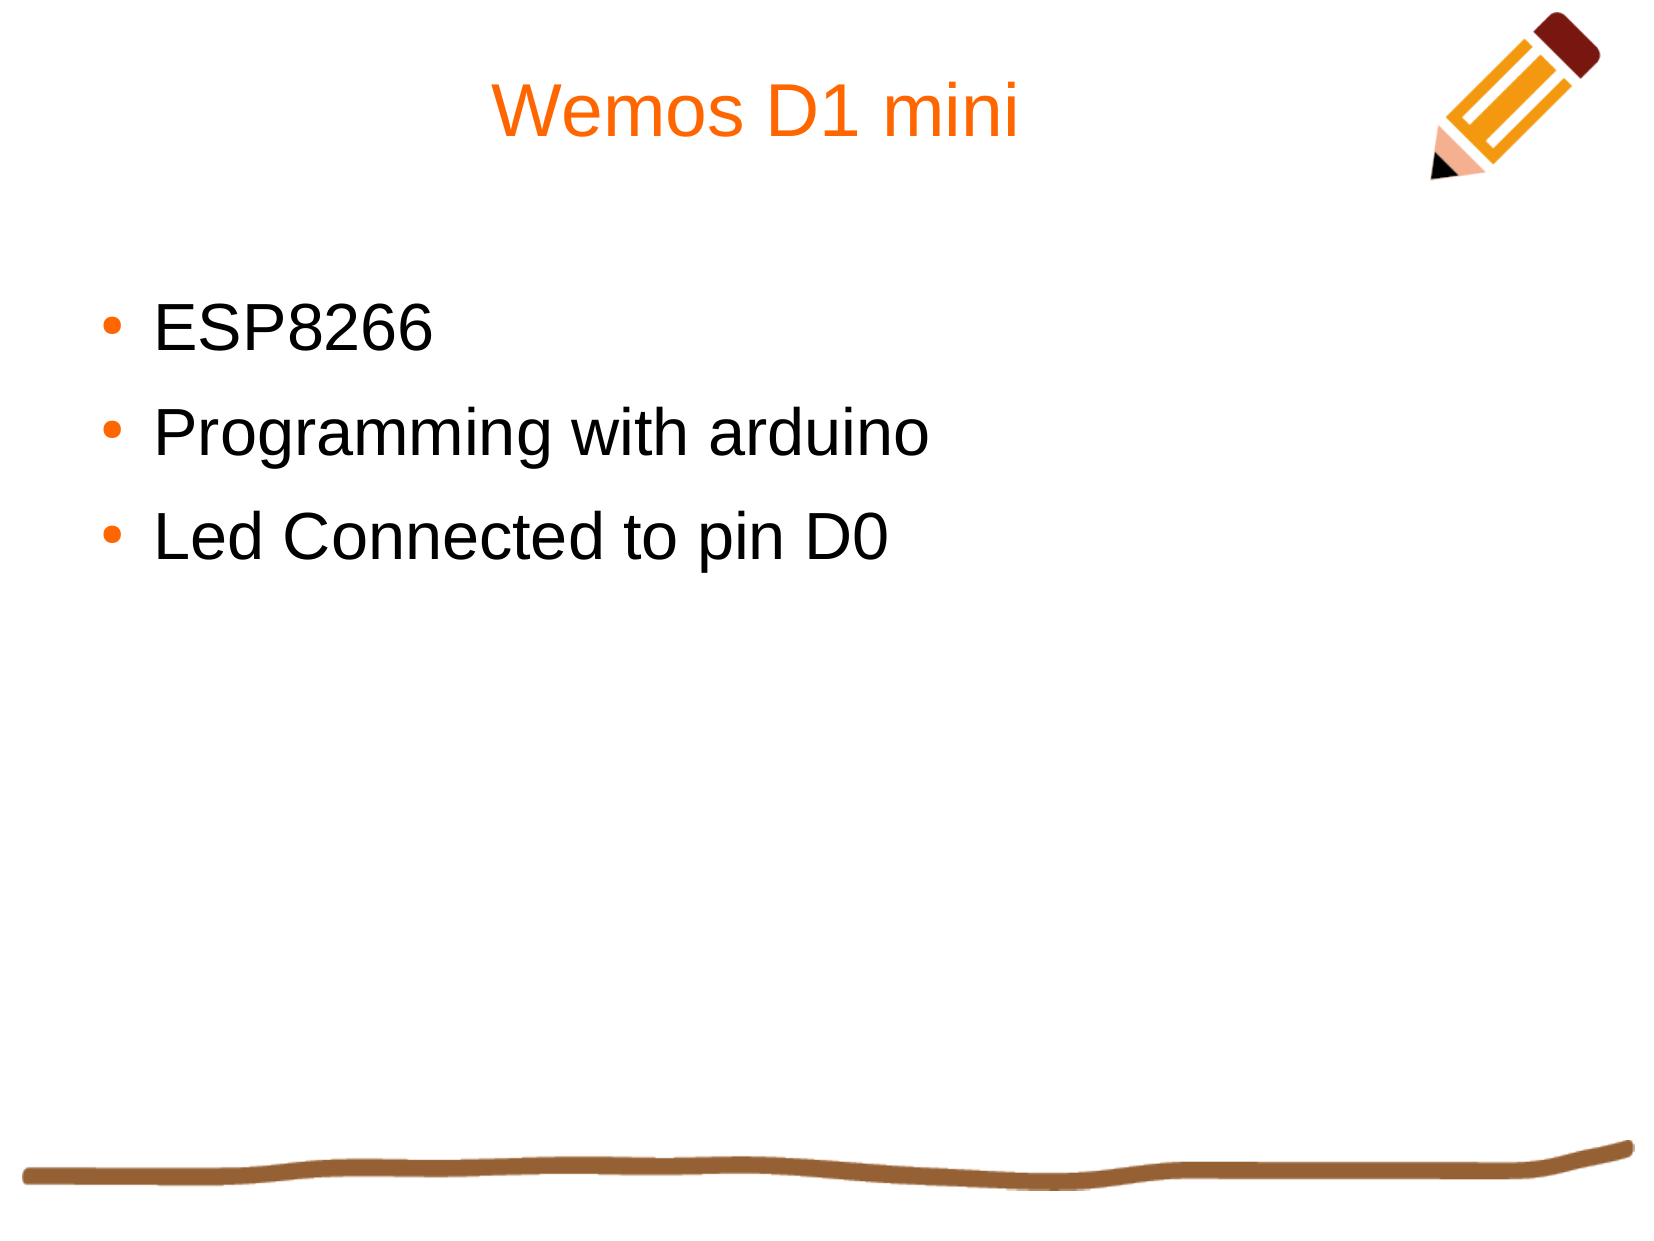

# Wemos D1 mini
ESP8266
Programming with arduino
Led Connected to pin D0